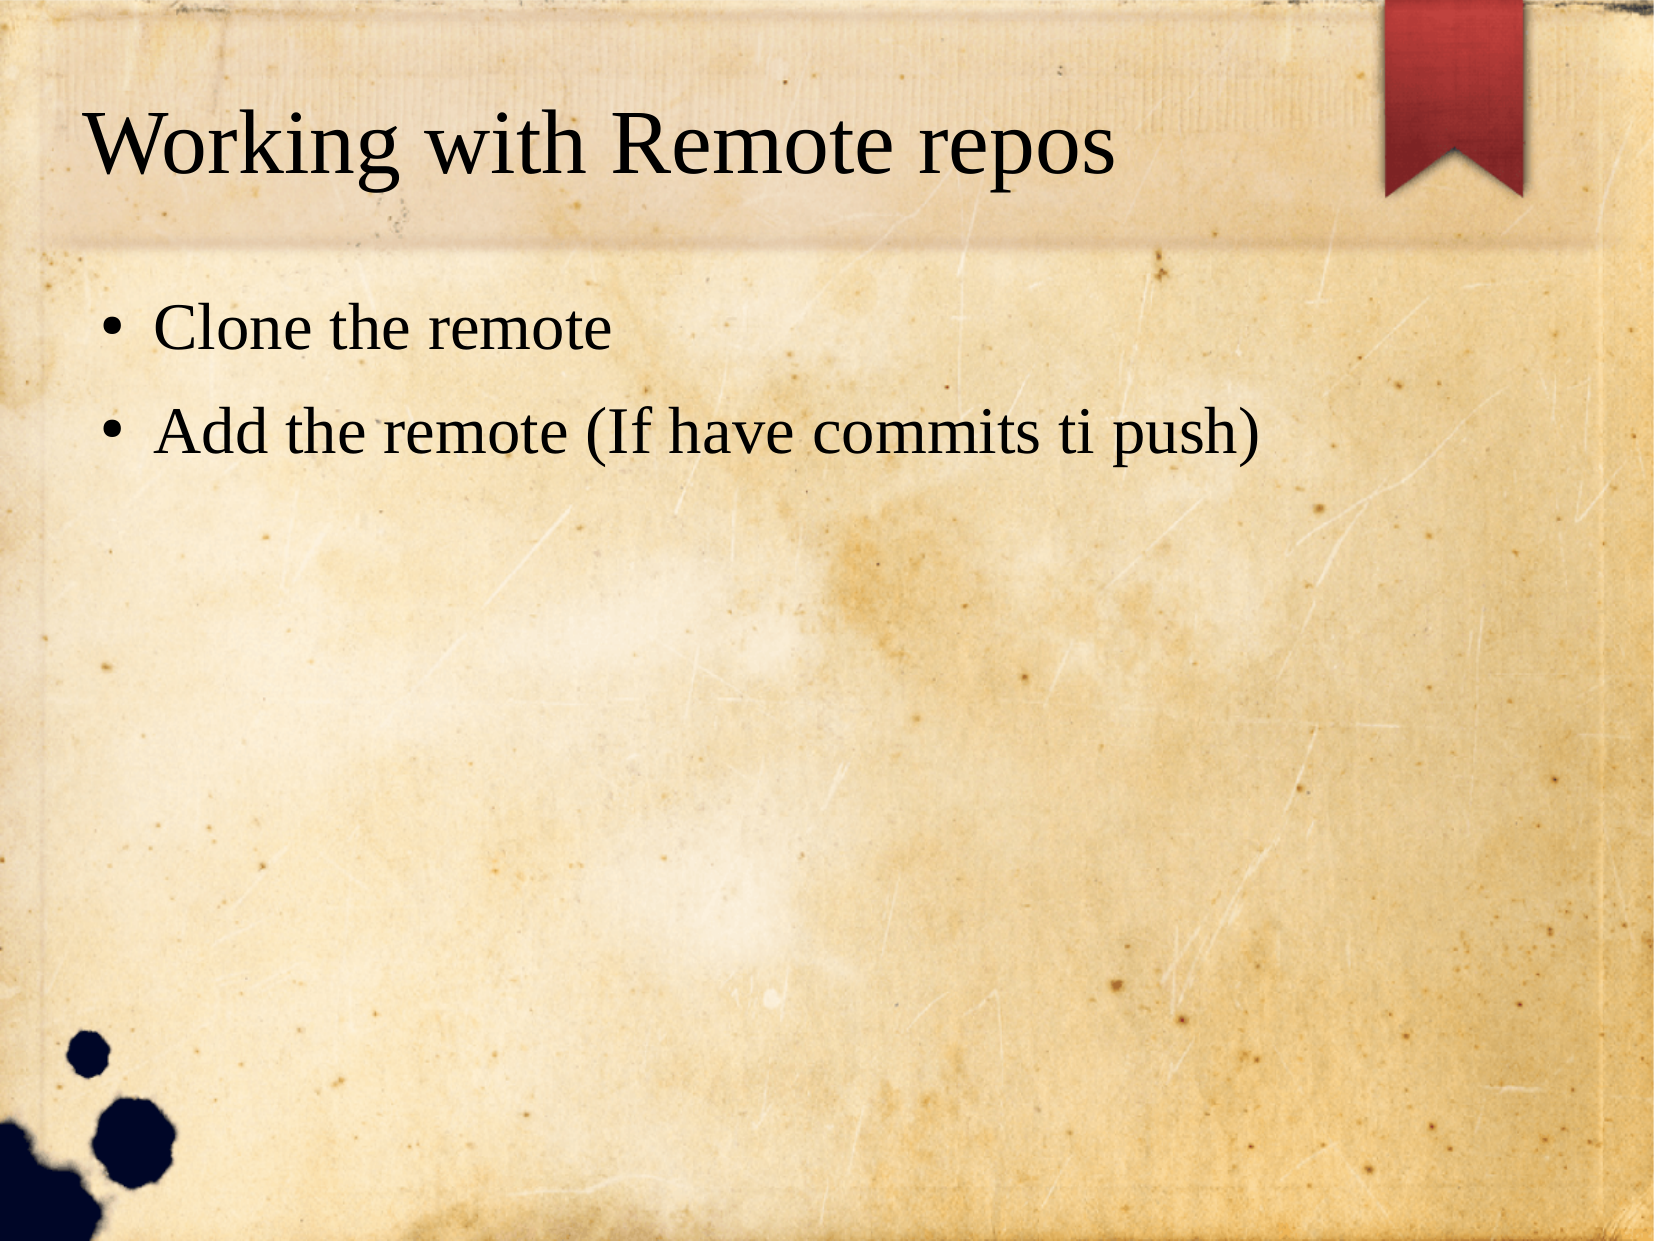

# Working with Remote repos
Clone the remote
Add the remote (If have commits ti push)